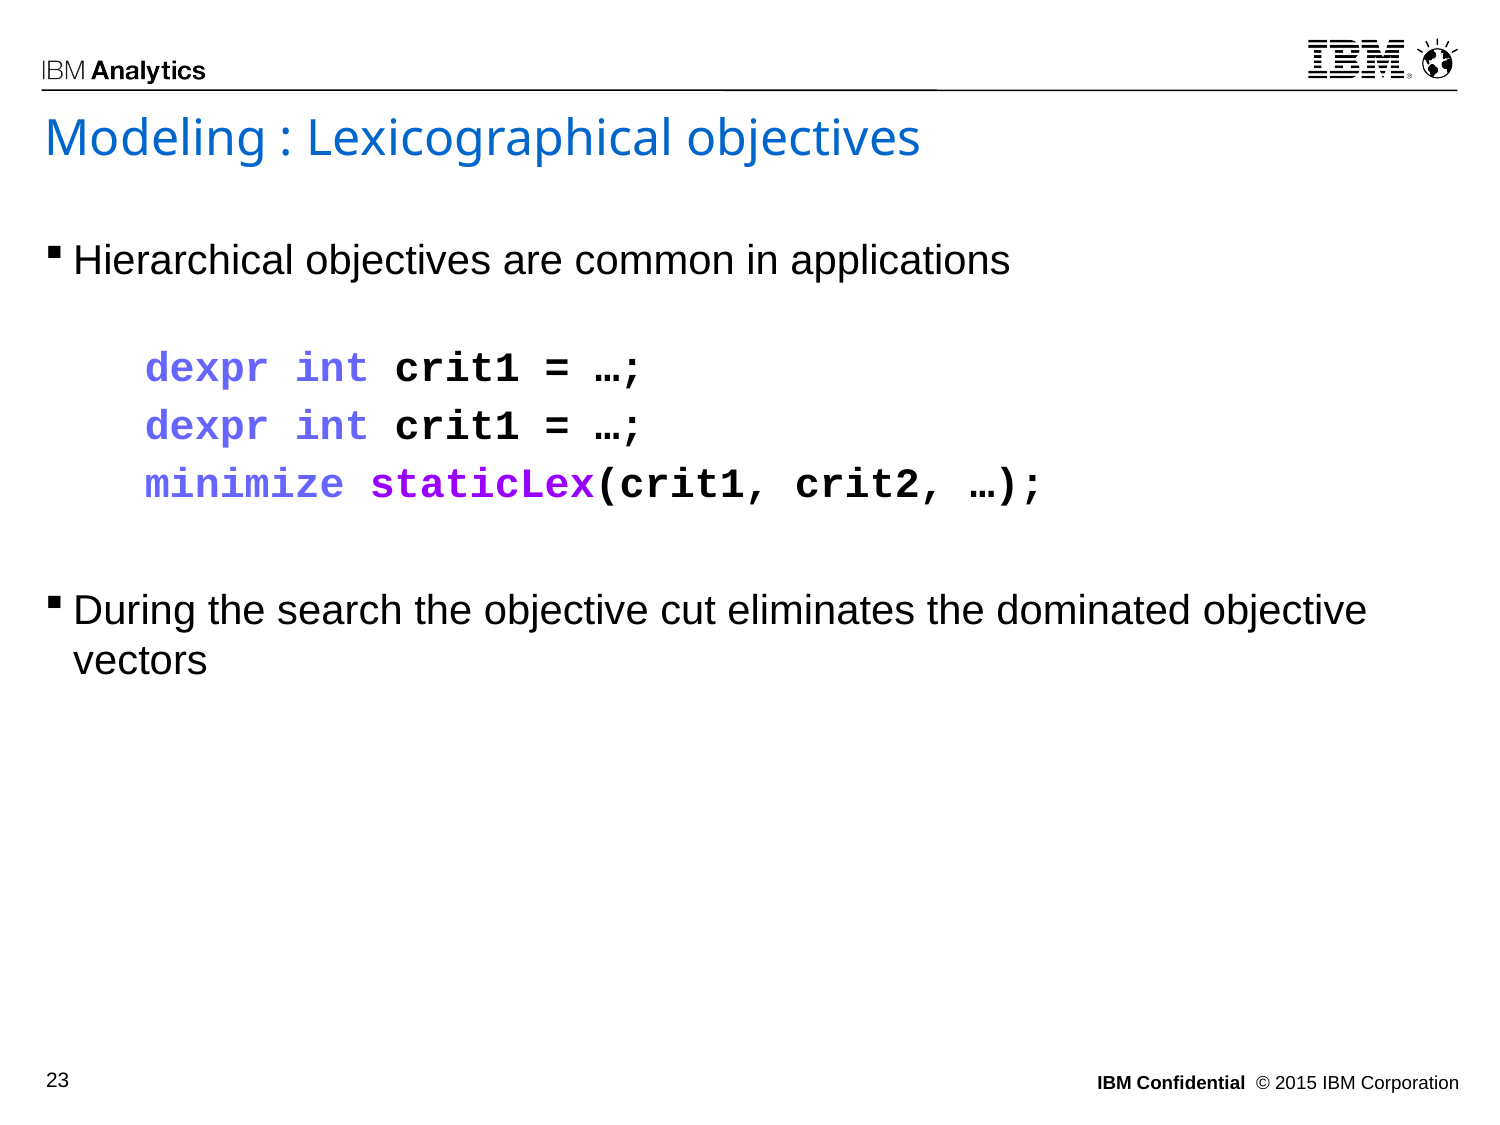

# Modeling : Lexicographical objectives
Hierarchical objectives are common in applications
 dexpr int crit1 = …;
 dexpr int crit1 = …;
 minimize staticLex(crit1, crit2, …);
During the search the objective cut eliminates the dominated objective vectors